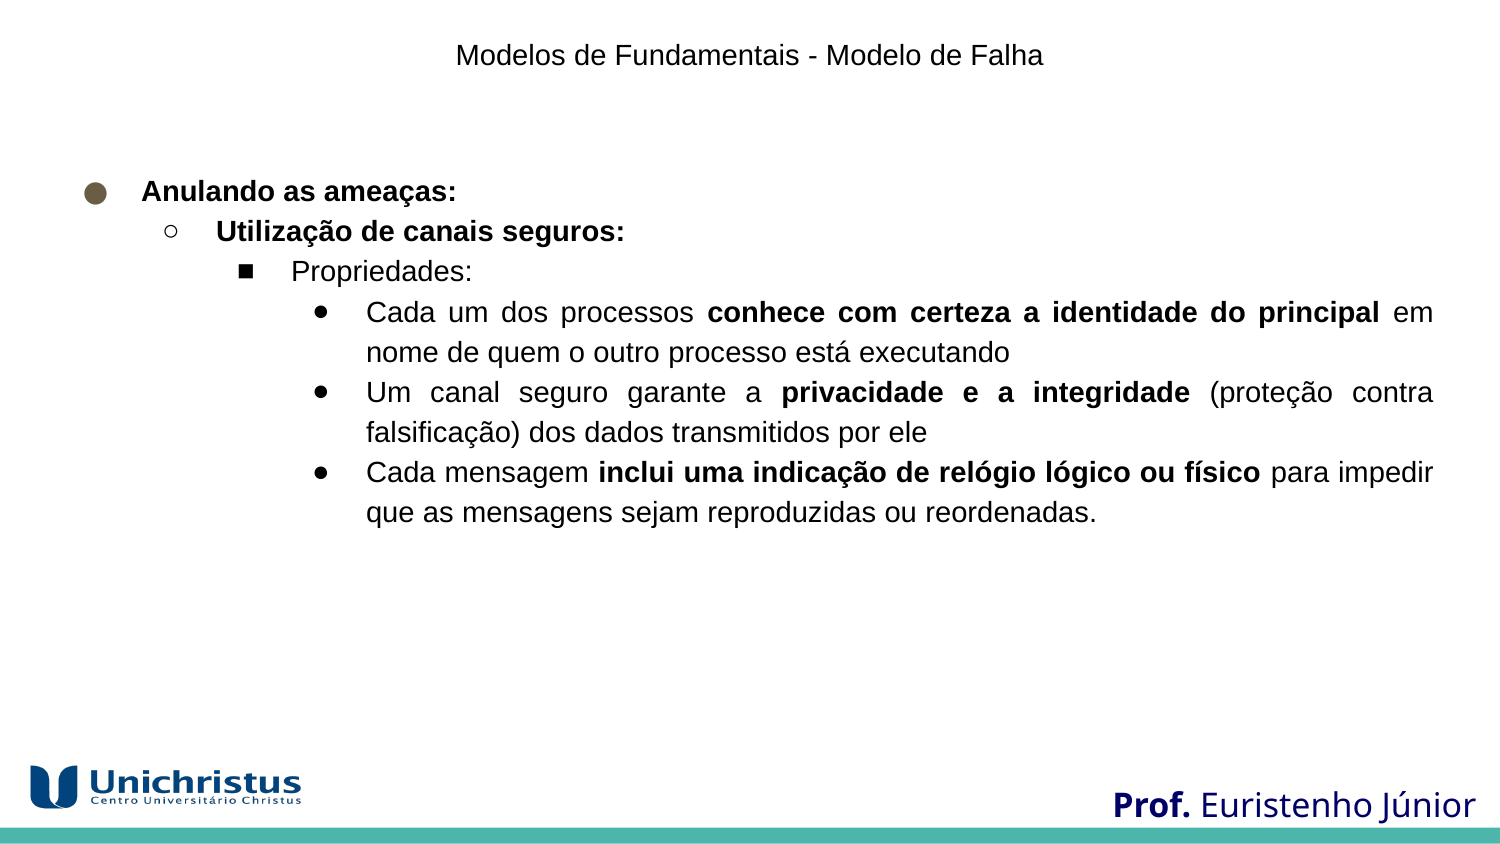

# Modelos de Fundamentais - Modelo de Falha
Anulando as ameaças:
Utilização de canais seguros:
Propriedades:
Cada um dos processos conhece com certeza a identidade do principal em nome de quem o outro processo está executando
Um canal seguro garante a privacidade e a integridade (proteção contra falsificação) dos dados transmitidos por ele
Cada mensagem inclui uma indicação de relógio lógico ou físico para impedir que as mensagens sejam reproduzidas ou reordenadas.
Prof. Euristenho Júnior